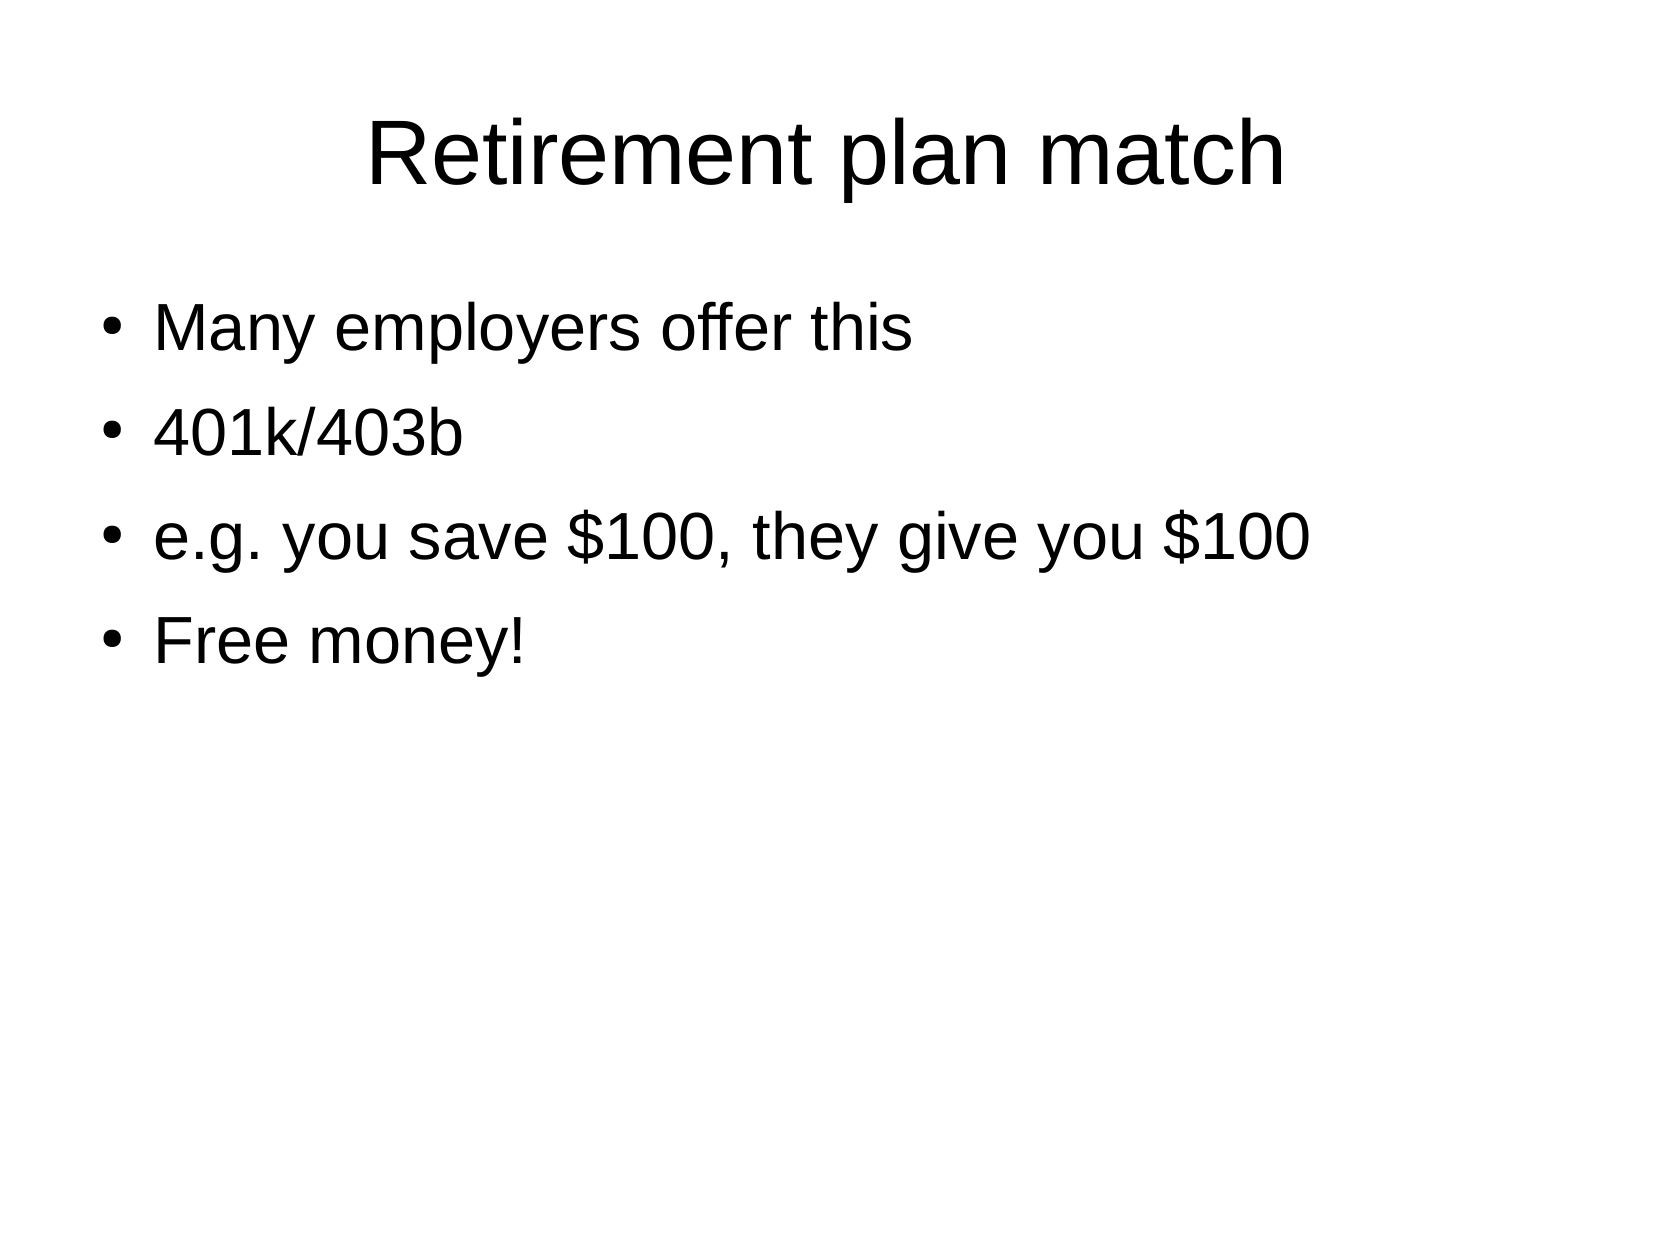

# Retirement plan match
Many employers offer this
401k/403b
e.g. you save $100, they give you $100
Free money!